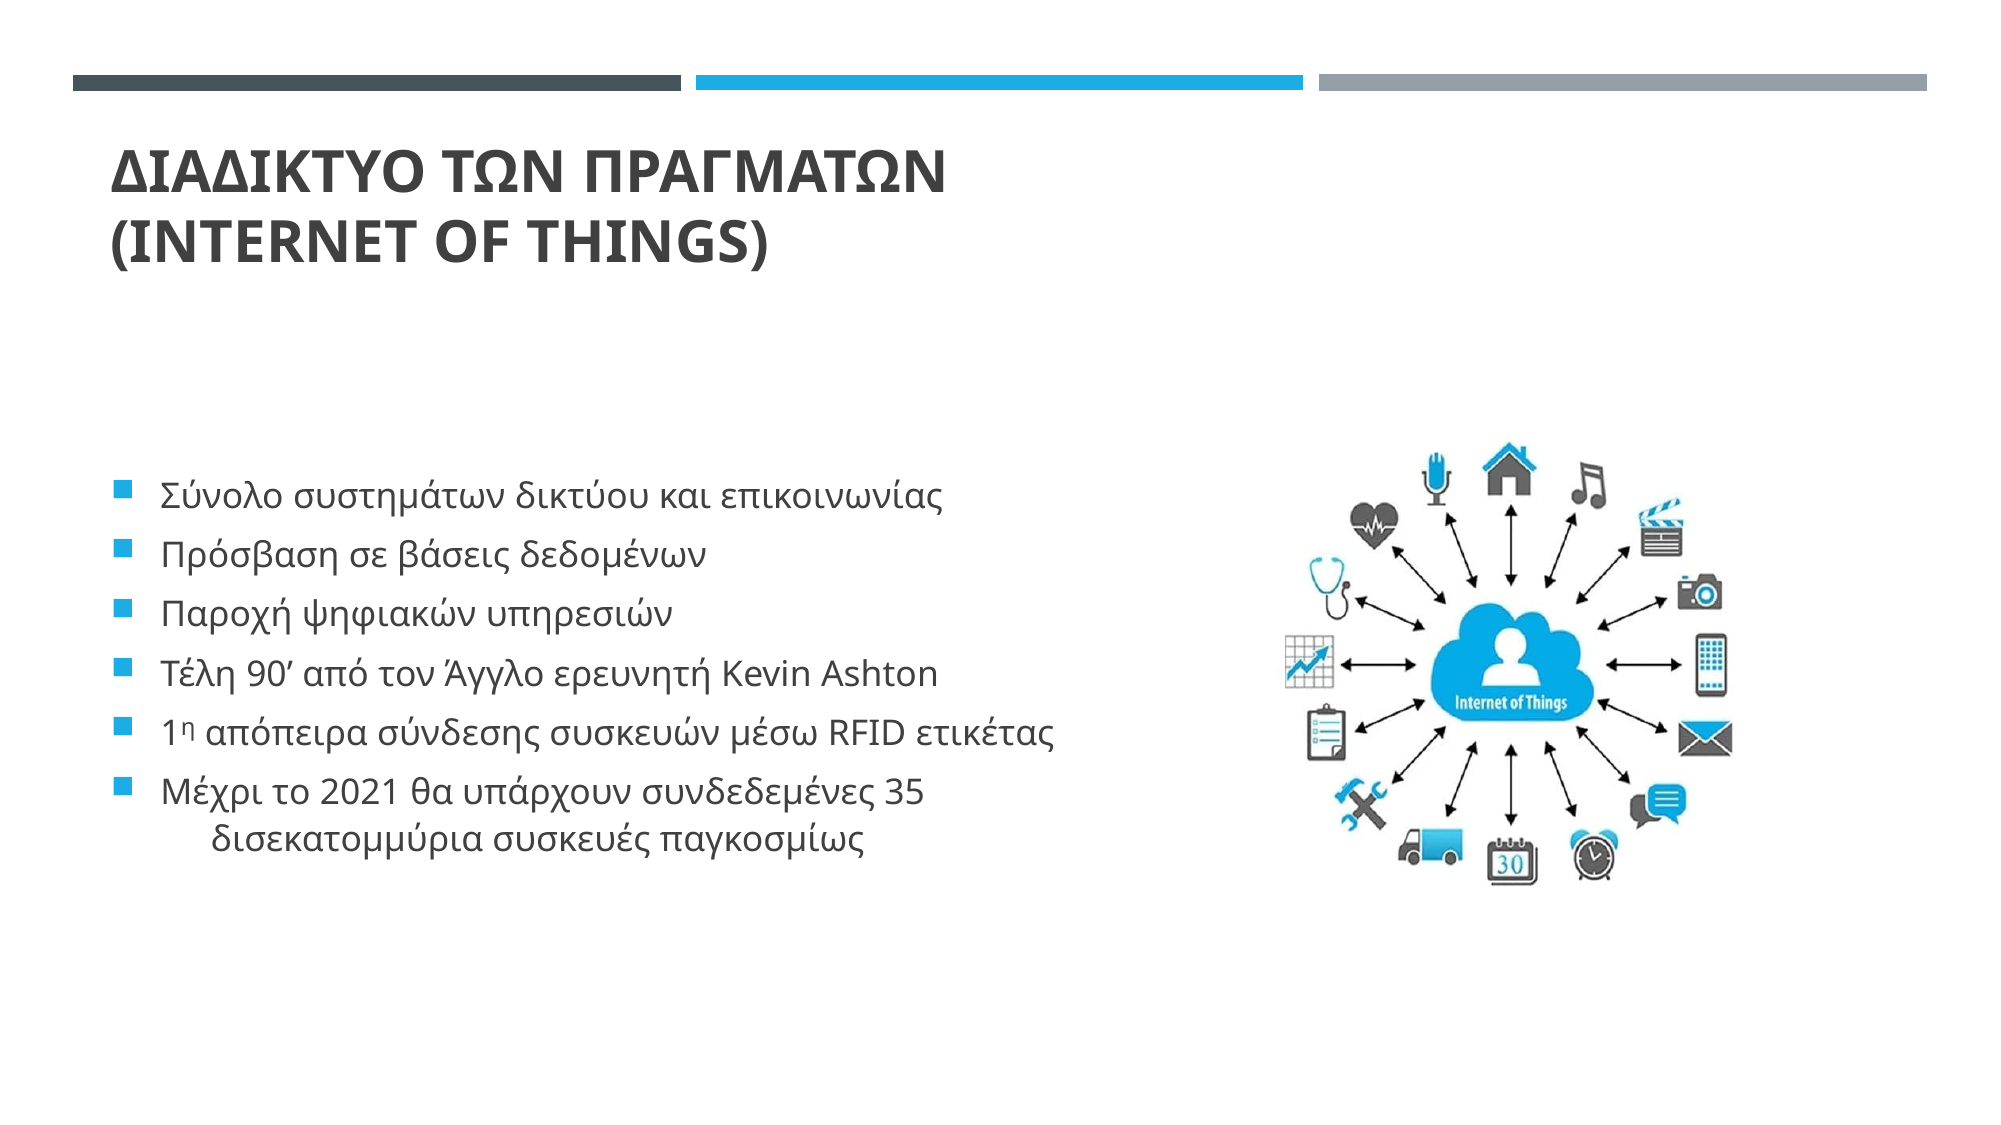

# Διαδικτυο των πραγματων (internet of things)
Σύνολο συστημάτων δικτύου και επικοινωνίας
Πρόσβαση σε βάσεις δεδομένων
Παροχή ψηφιακών υπηρεσιών
Τέλη 90’ από τον Άγγλο ερευνητή Kevin Ashton
1η απόπειρα σύνδεσης συσκευών μέσω RFID ετικέτας
Μέχρι το 2021 θα υπάρχουν συνδεδεμένες 35 δισεκατομμύρια συσκευές παγκοσμίως